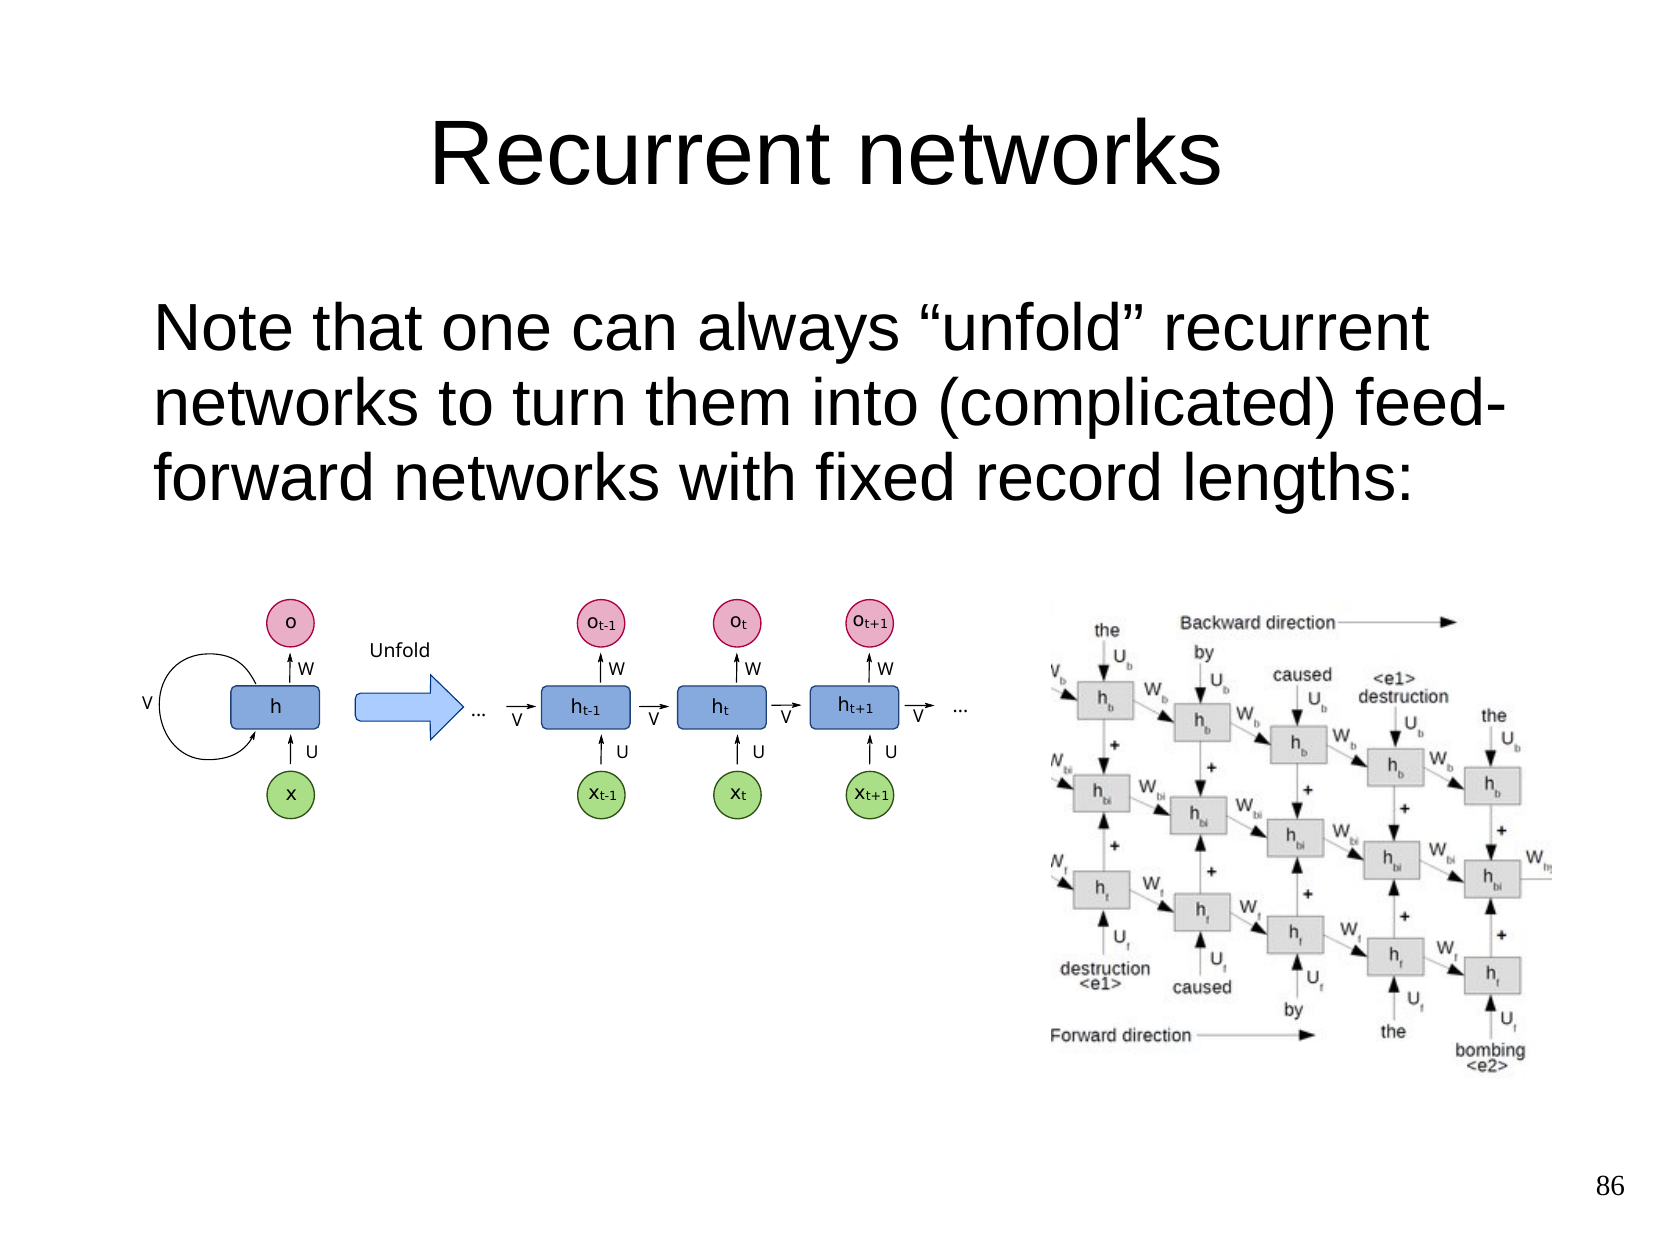

# Recurrent networks
Note that one can always “unfold” recurrent networks to turn them into (complicated) feed-forward networks with fixed record lengths:
86